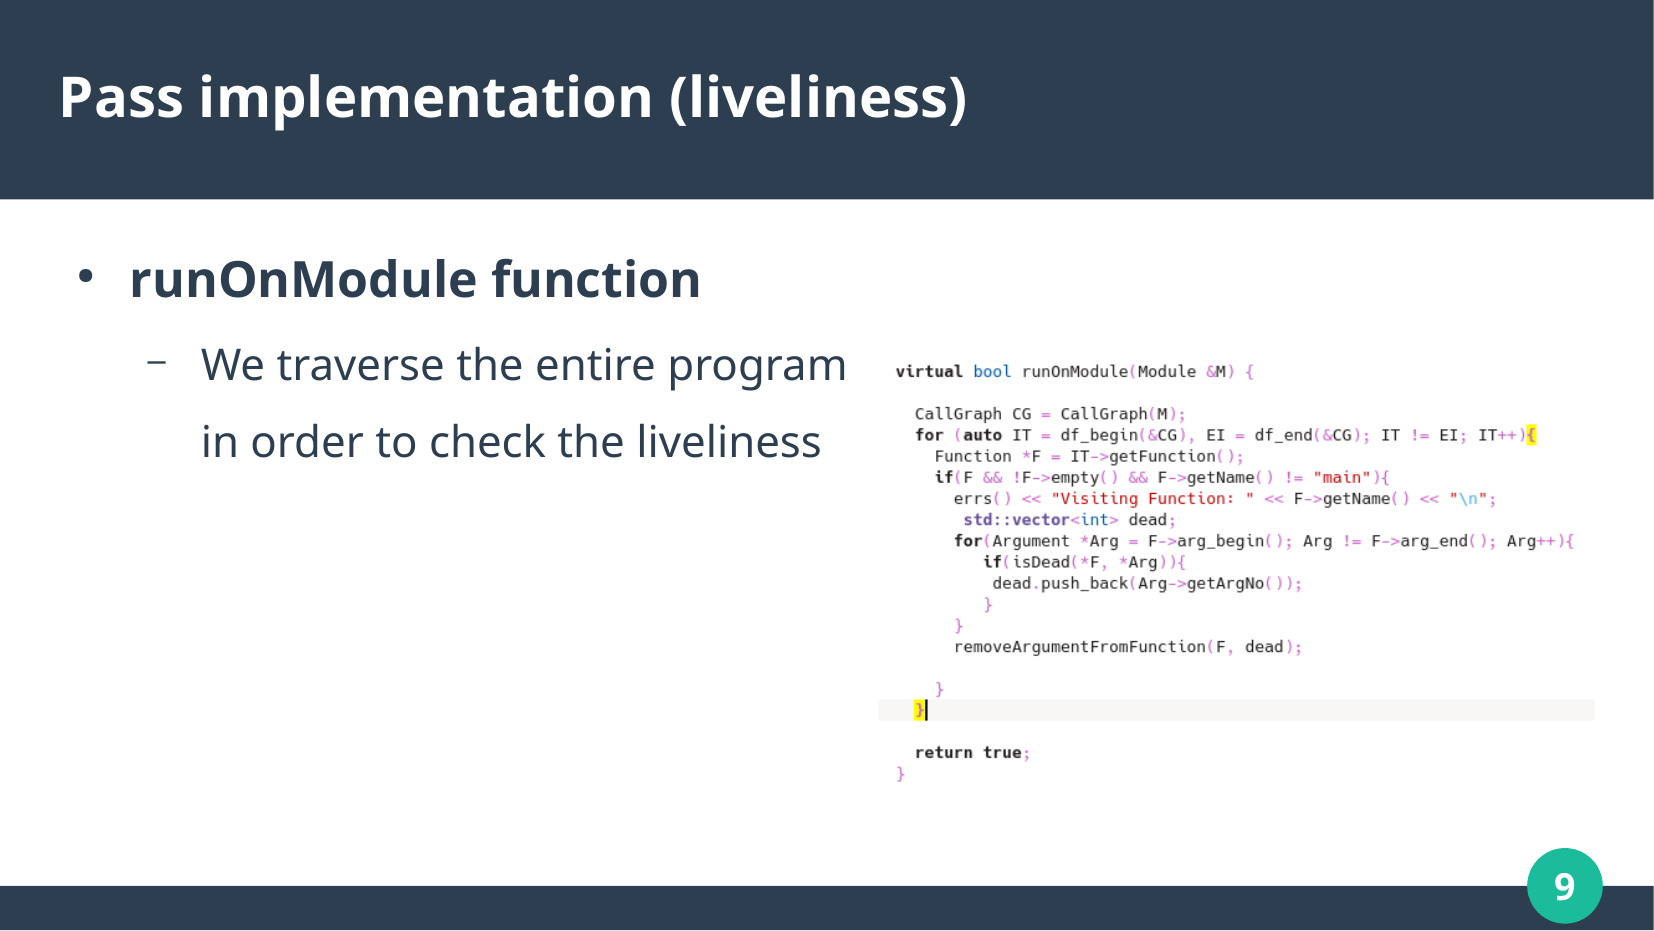

# Pass implementation (liveliness)
runOnModule function
We traverse the entire program
in order to check the liveliness